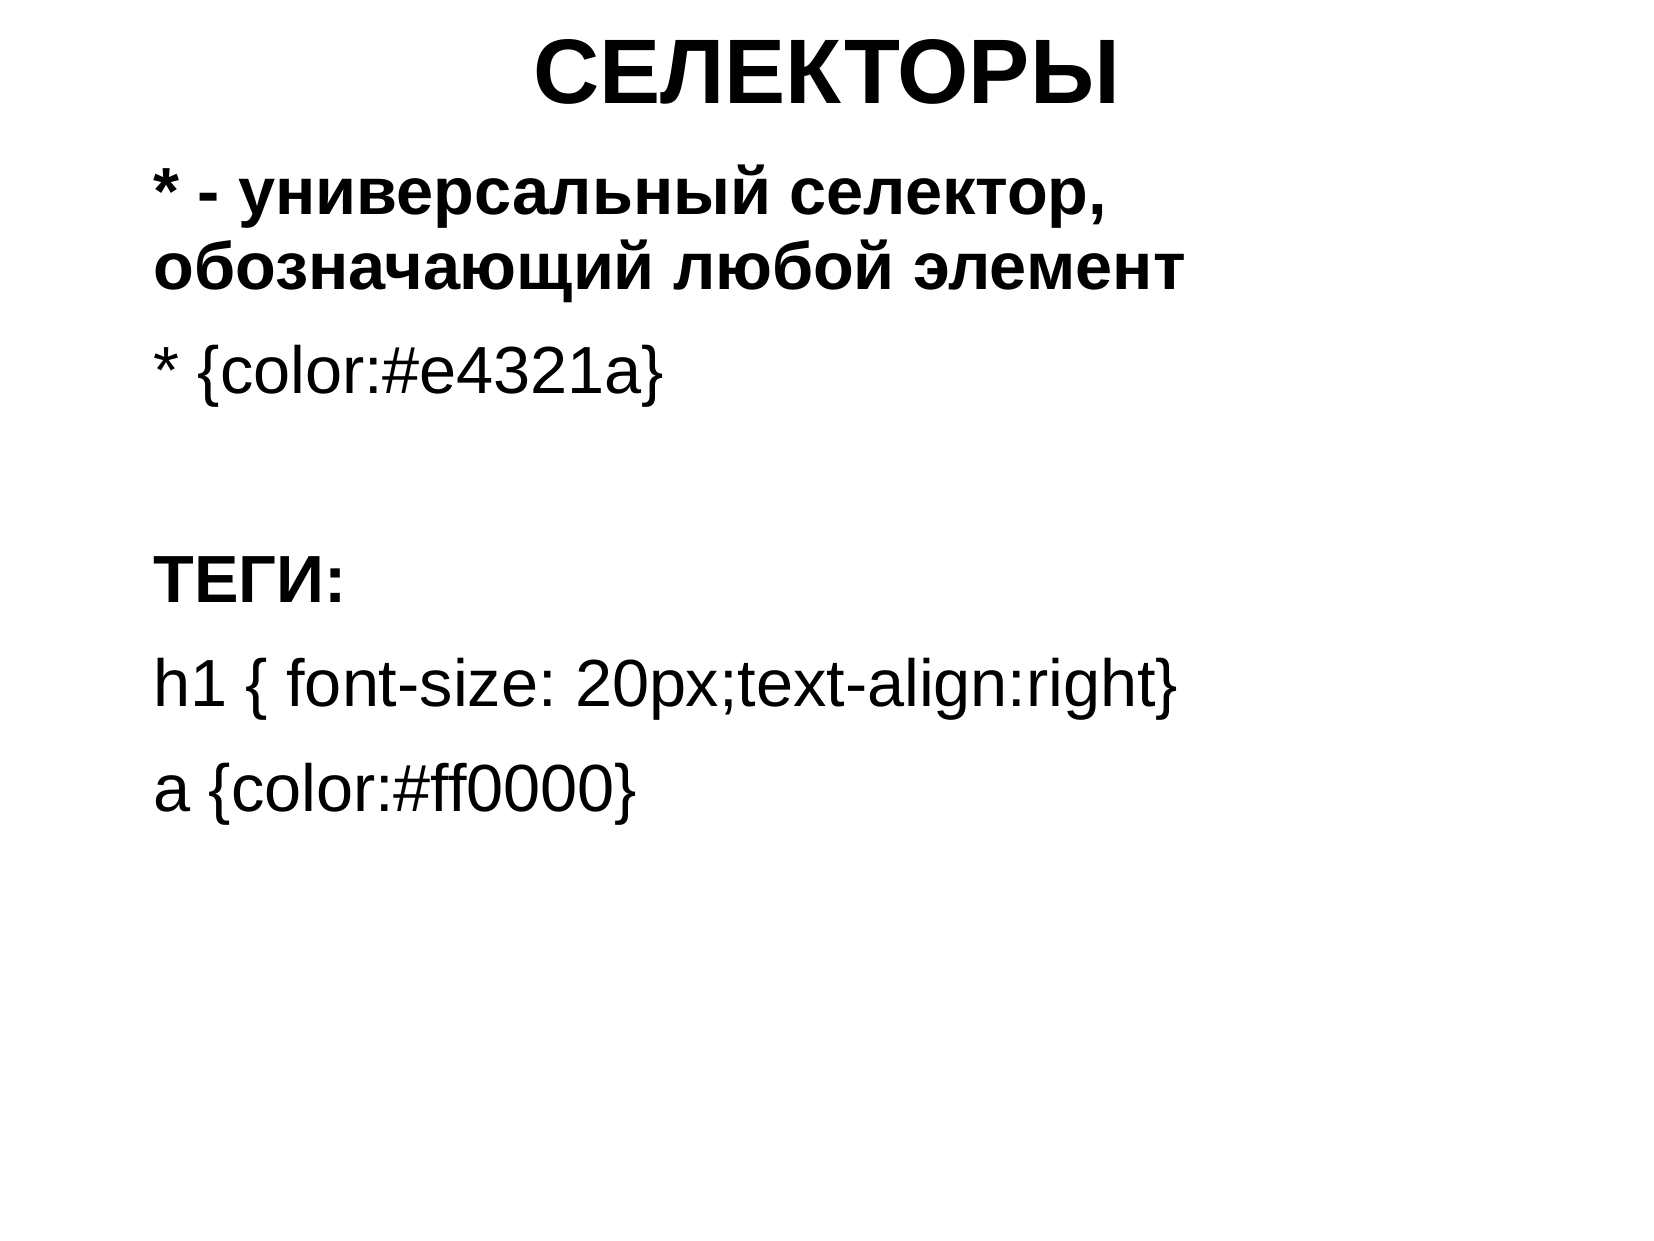

# СЕЛЕКТОРЫ
* - универсальный селектор, обозначающий любой элемент
* {color:#e4321a}
ТЕГИ:
h1 { font-size: 20px;text-align:right}
a {color:#ff0000}